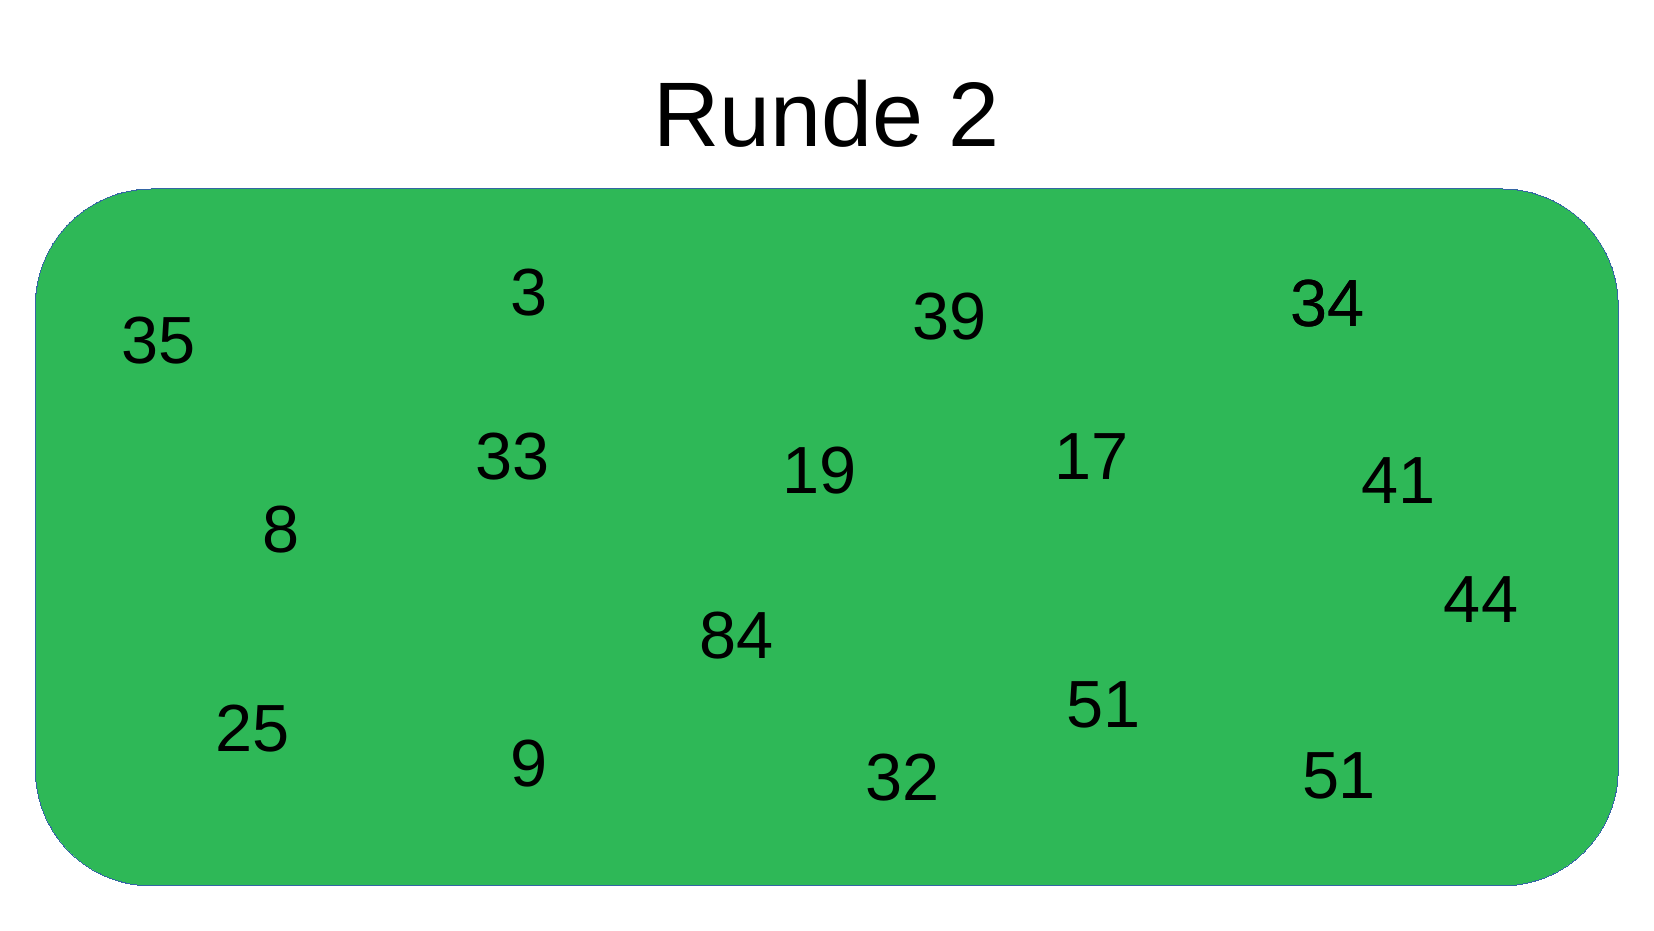

# Runde 2
3
34
34
39
35
33
17
19
41
8
44
84
51
25
9
51
32